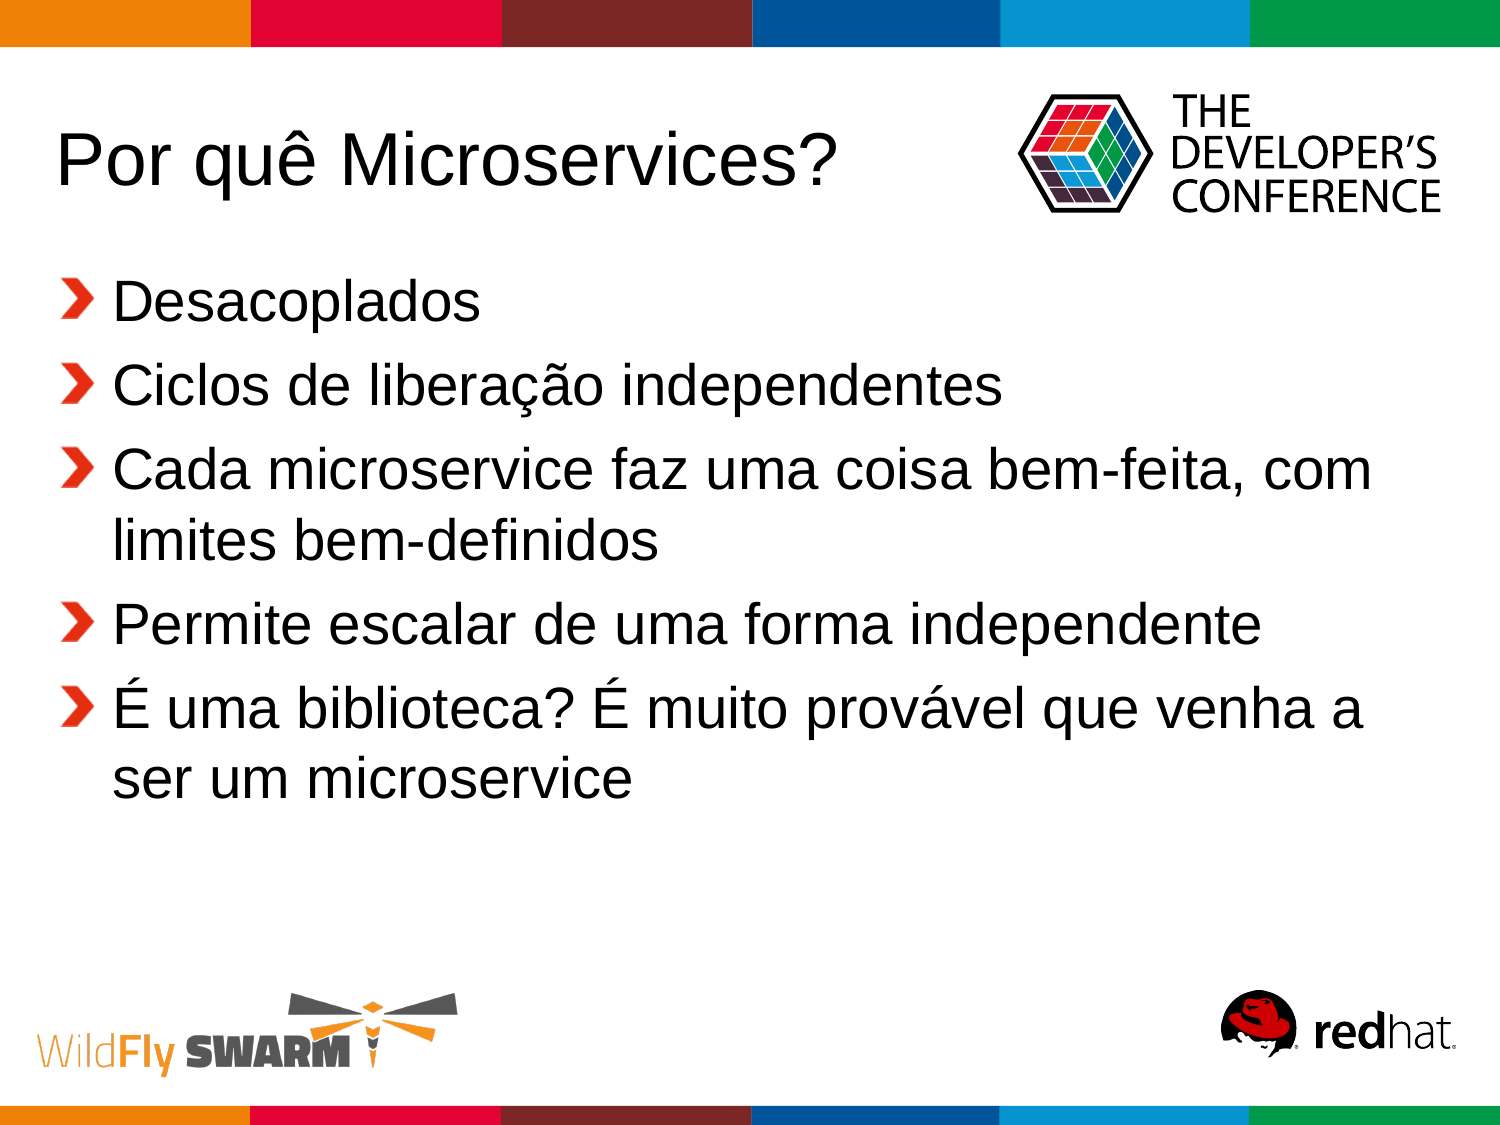

# Por quê Microservices?
Desacoplados
Ciclos de liberação independentes
Cada microservice faz uma coisa bem-feita, com limites bem-definidos
Permite escalar de uma forma independente
É uma biblioteca? É muito provável que venha a ser um microservice